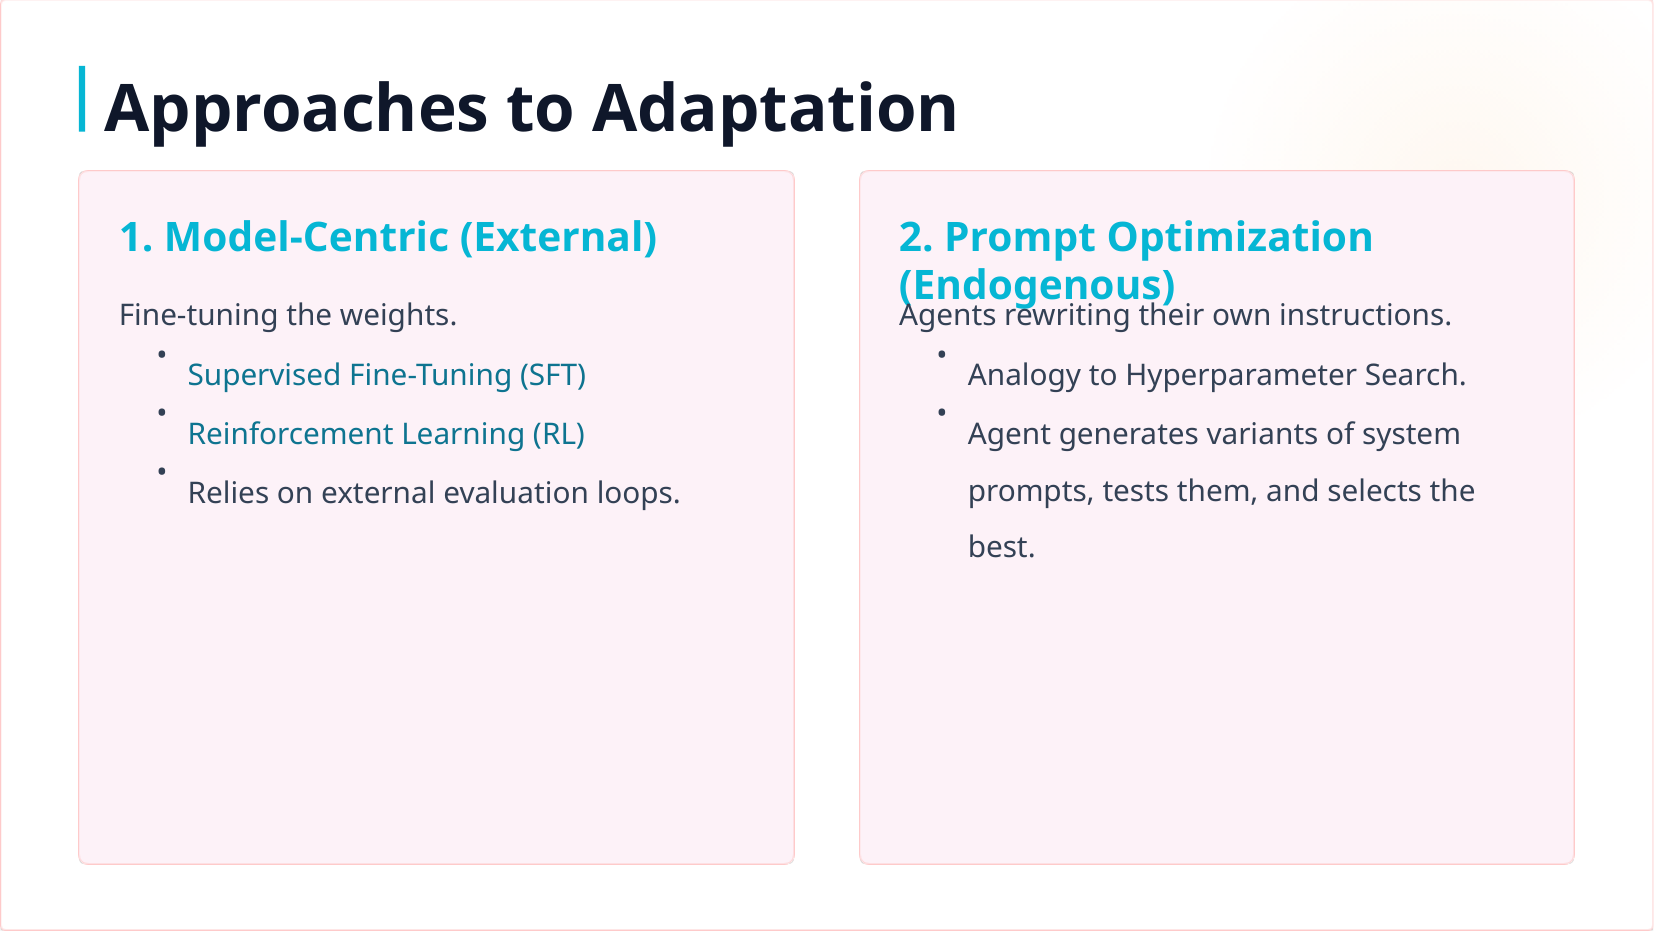

Approaches to Adaptation
1. Model-Centric (External)
2. Prompt Optimization (Endogenous)
Fine-tuning the weights.
Agents rewriting their own instructions.
Supervised Fine-Tuning (SFT)
Analogy to Hyperparameter Search.
•
•
Reinforcement Learning (RL)
Agent generates variants of system prompts, tests them, and selects the best.
•
•
Relies on external evaluation loops.
•